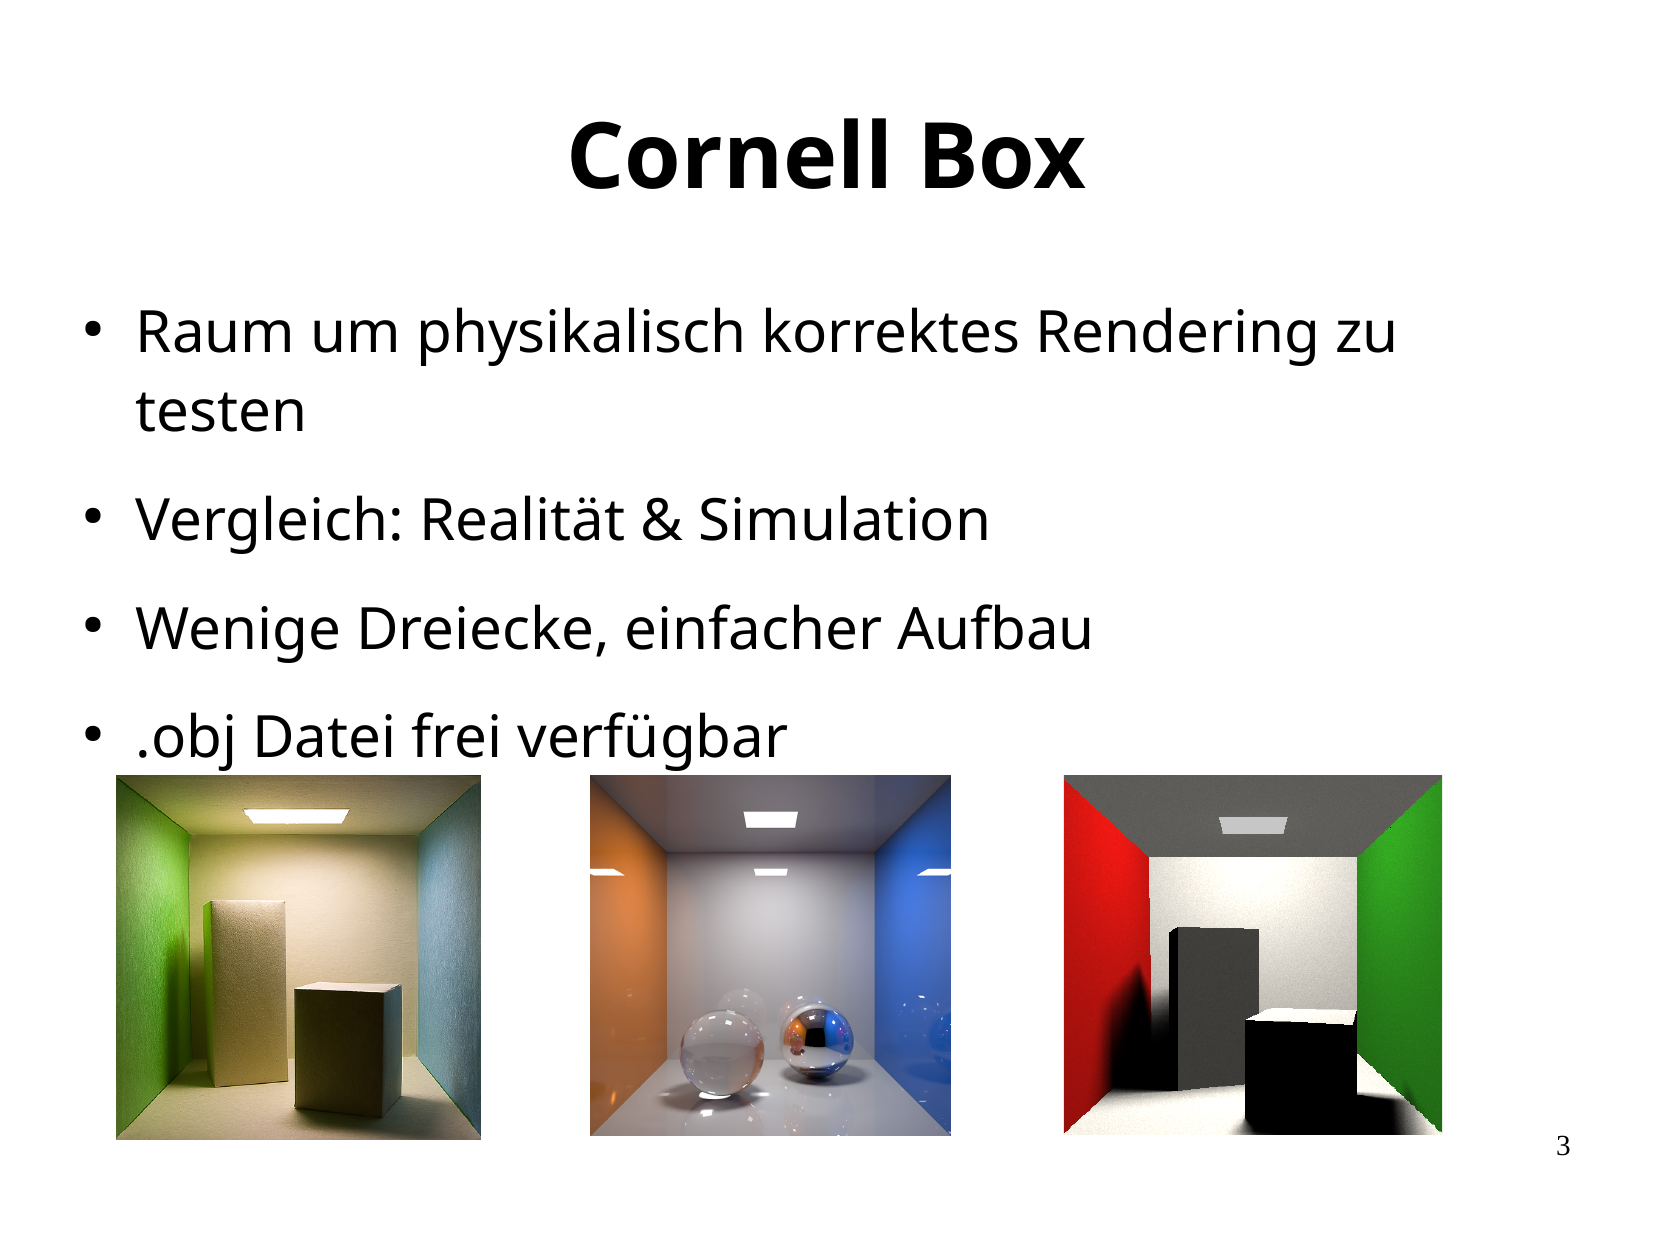

# Cornell Box
Raum um physikalisch korrektes Rendering zu testen
Vergleich: Realität & Simulation
Wenige Dreiecke, einfacher Aufbau
.obj Datei frei verfügbar
3